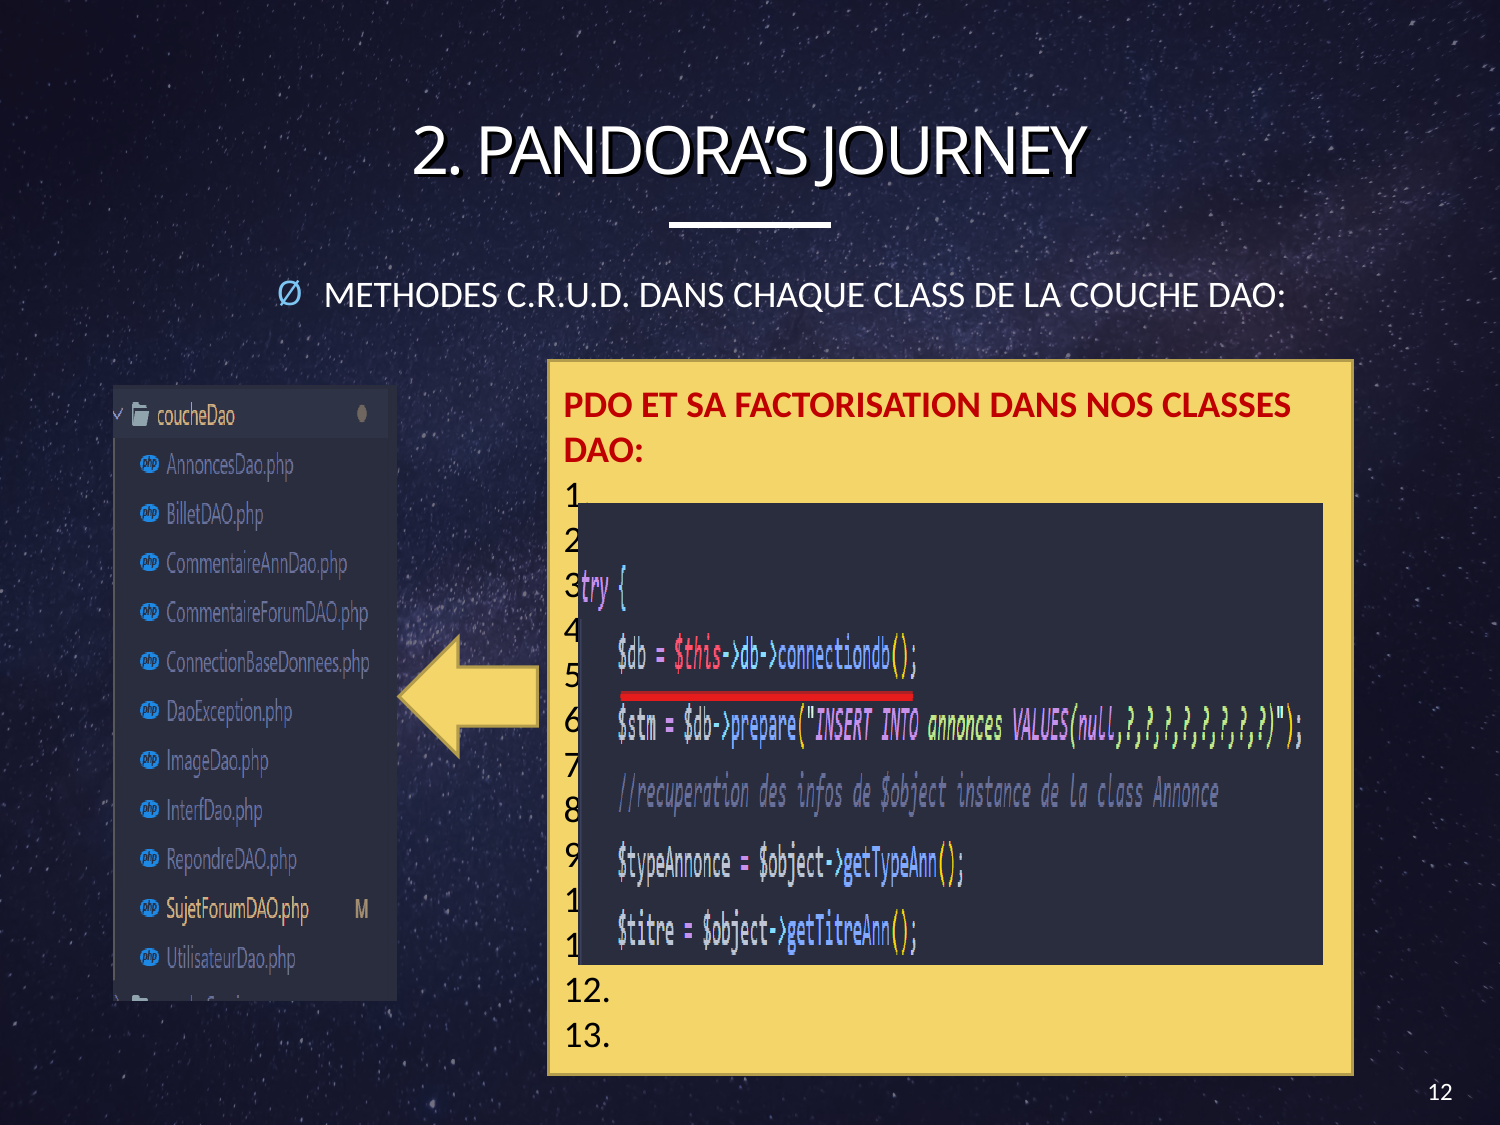

# 2. PANDORA’S JOURNEY
METHODES C.R.U.D. DANS CHAQUE CLASS DE LA COUCHE DAO:
PDO ET SA FACTORISATION DANS NOS CLASSES DAO: